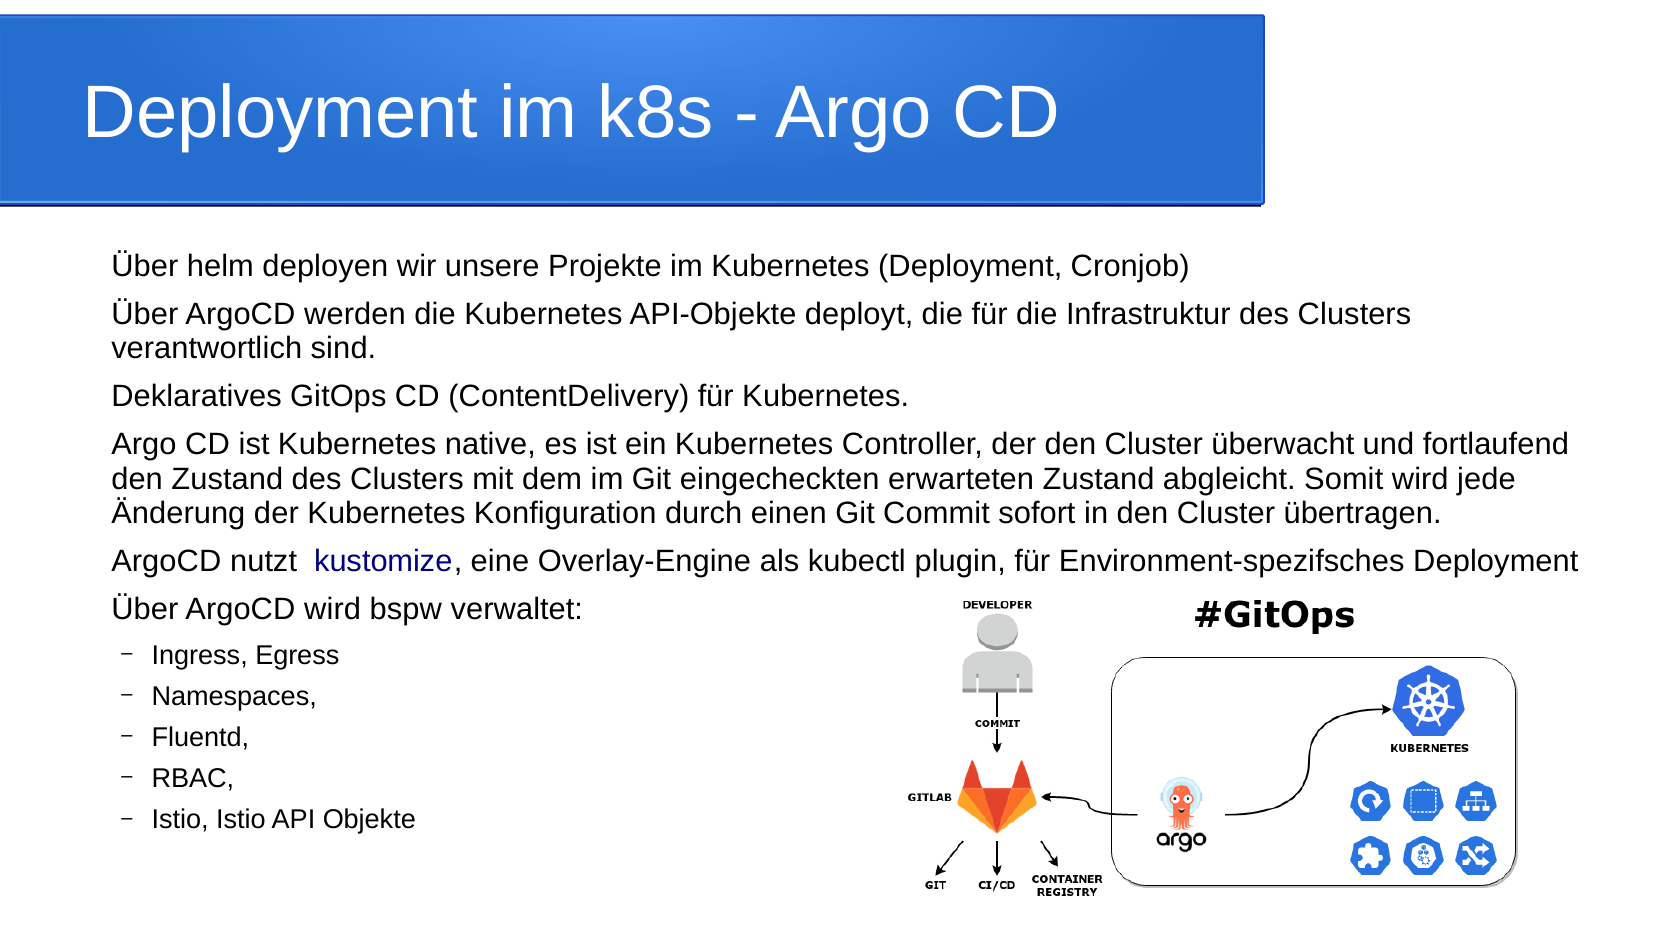

# Deployment im k8s - Argo CD
Über helm deployen wir unsere Projekte im Kubernetes (Deployment, Cronjob)
Über ArgoCD werden die Kubernetes API-Objekte deployt, die für die Infrastruktur des Clusters verantwortlich sind.
Deklaratives GitOps CD (ContentDelivery) für Kubernetes.
Argo CD ist Kubernetes native, es ist ein Kubernetes Controller, der den Cluster überwacht und fortlaufend den Zustand des Clusters mit dem im Git eingecheckten erwarteten Zustand abgleicht. Somit wird jede Änderung der Kubernetes Konfiguration durch einen Git Commit sofort in den Cluster übertragen.
ArgoCD nutzt kustomize, eine Overlay-Engine als kubectl plugin, für Environment-spezifsches Deployment
Über ArgoCD wird bspw verwaltet:
Ingress, Egress
Namespaces,
Fluentd,
RBAC,
Istio, Istio API Objekte